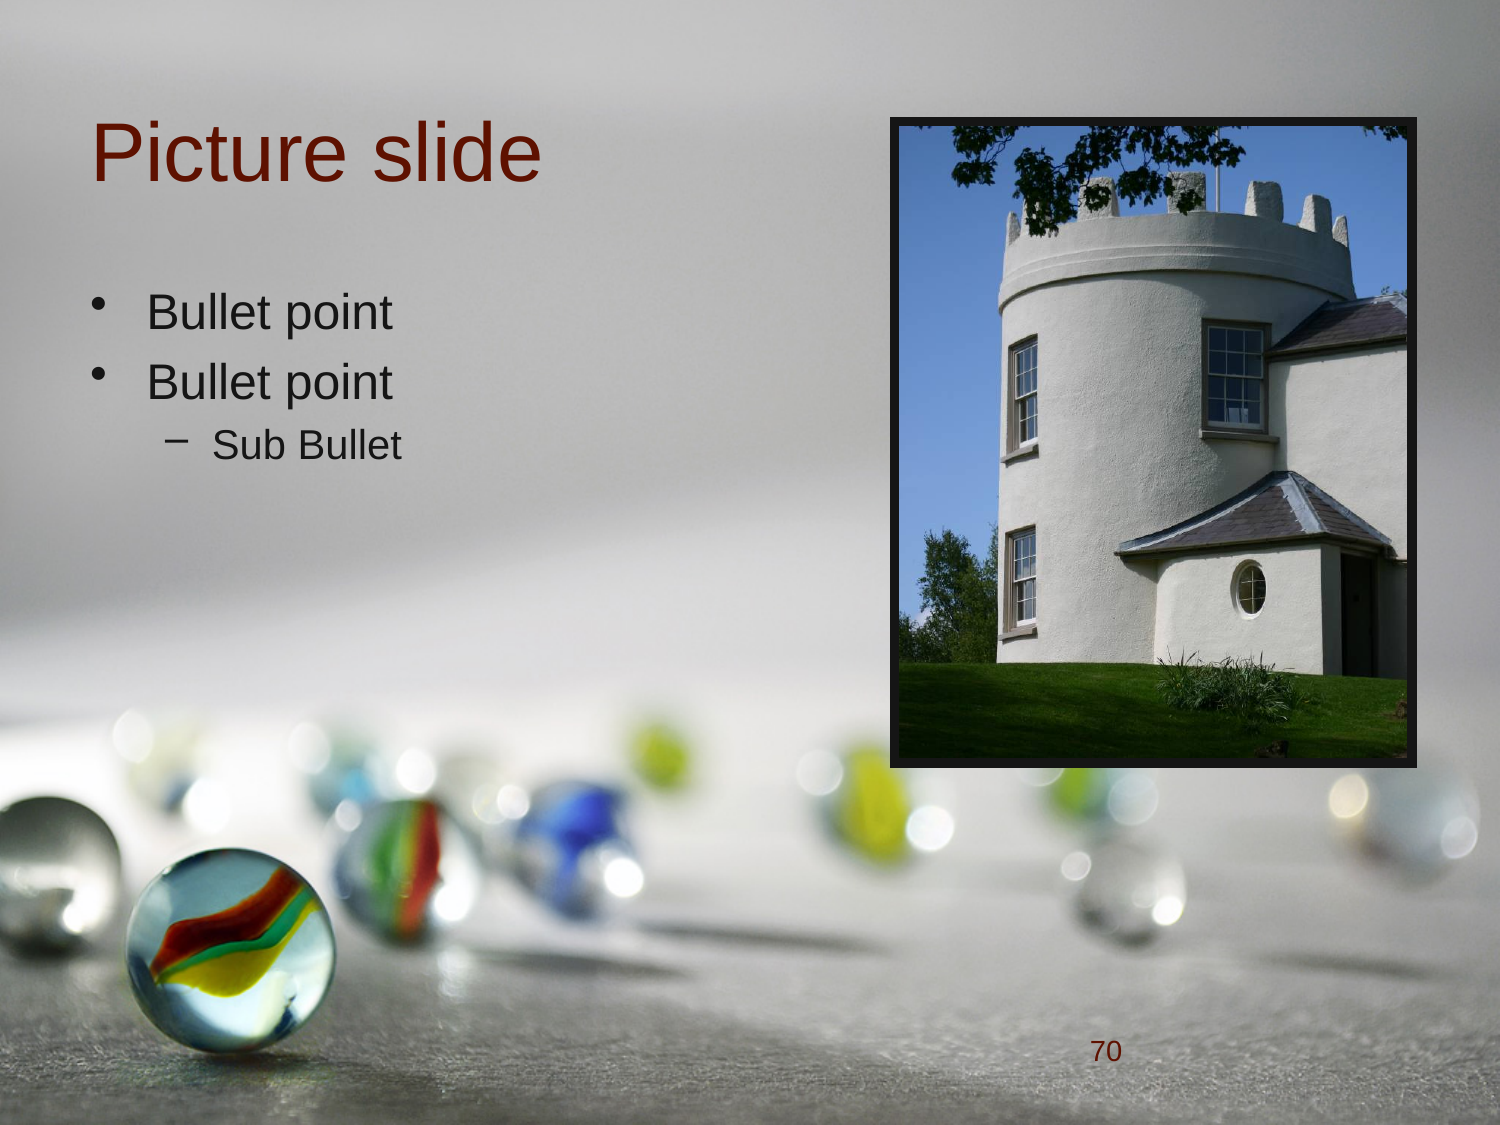

# Picture slide
Bullet point
Bullet point
Sub Bullet
Tallinn, 01.01.2016
70